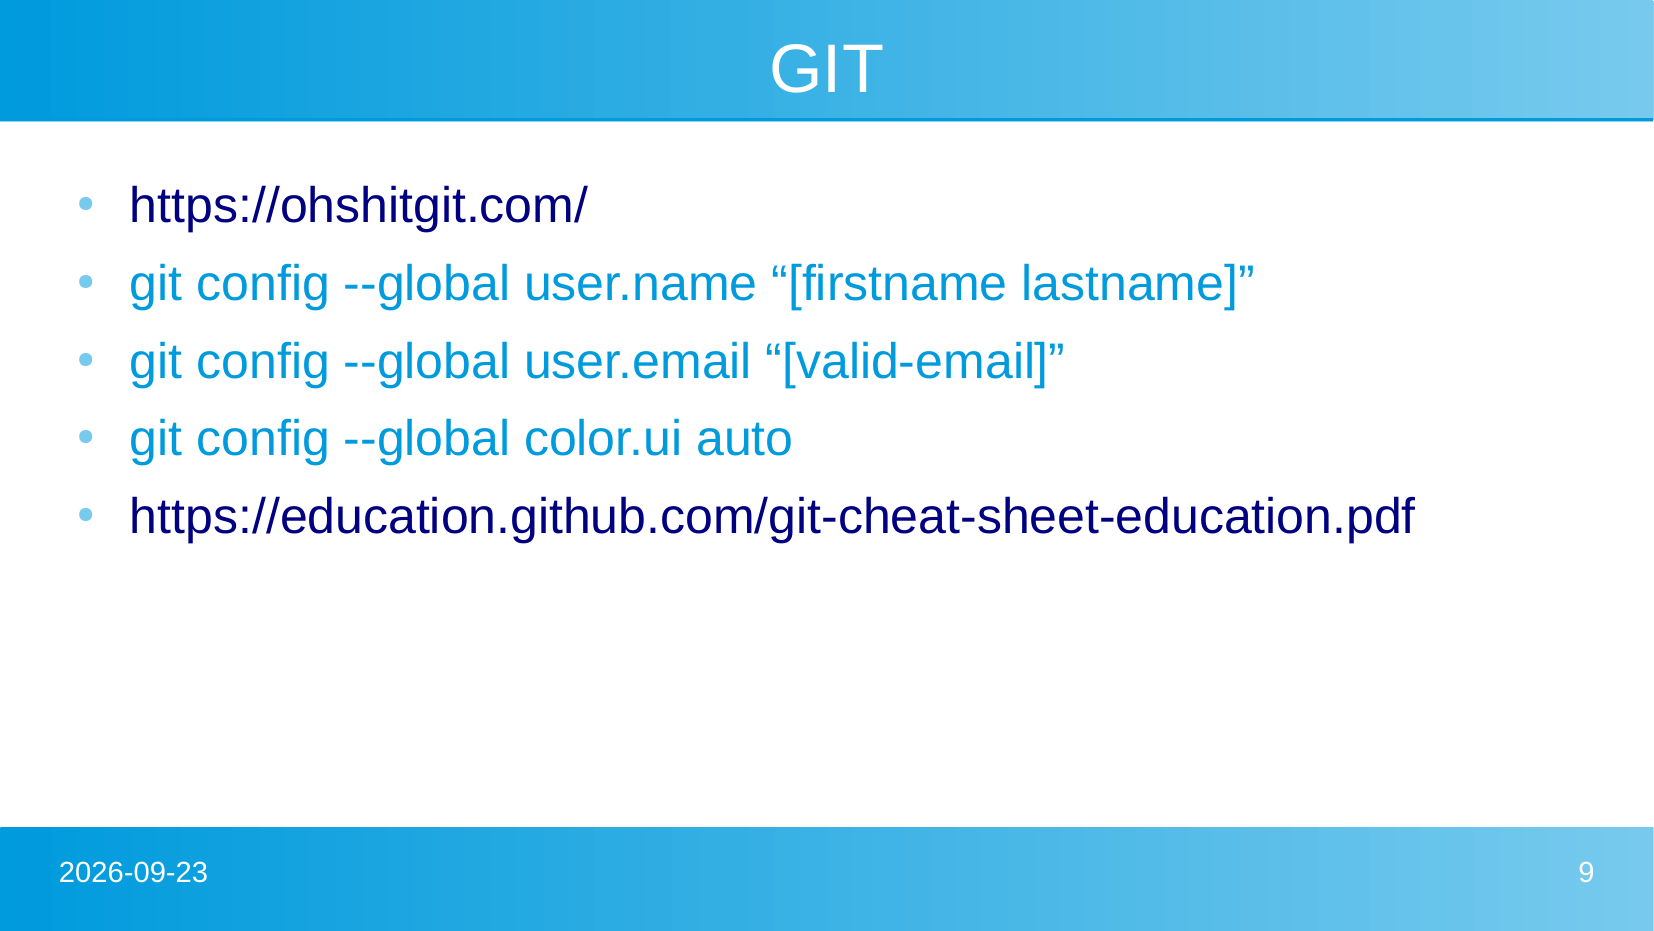

# GIT
https://ohshitgit.com/
git config --global user.name “[firstname lastname]”
git config --global user.email “[valid-email]”
git config --global color.ui auto
https://education.github.com/git-cheat-sheet-education.pdf
9